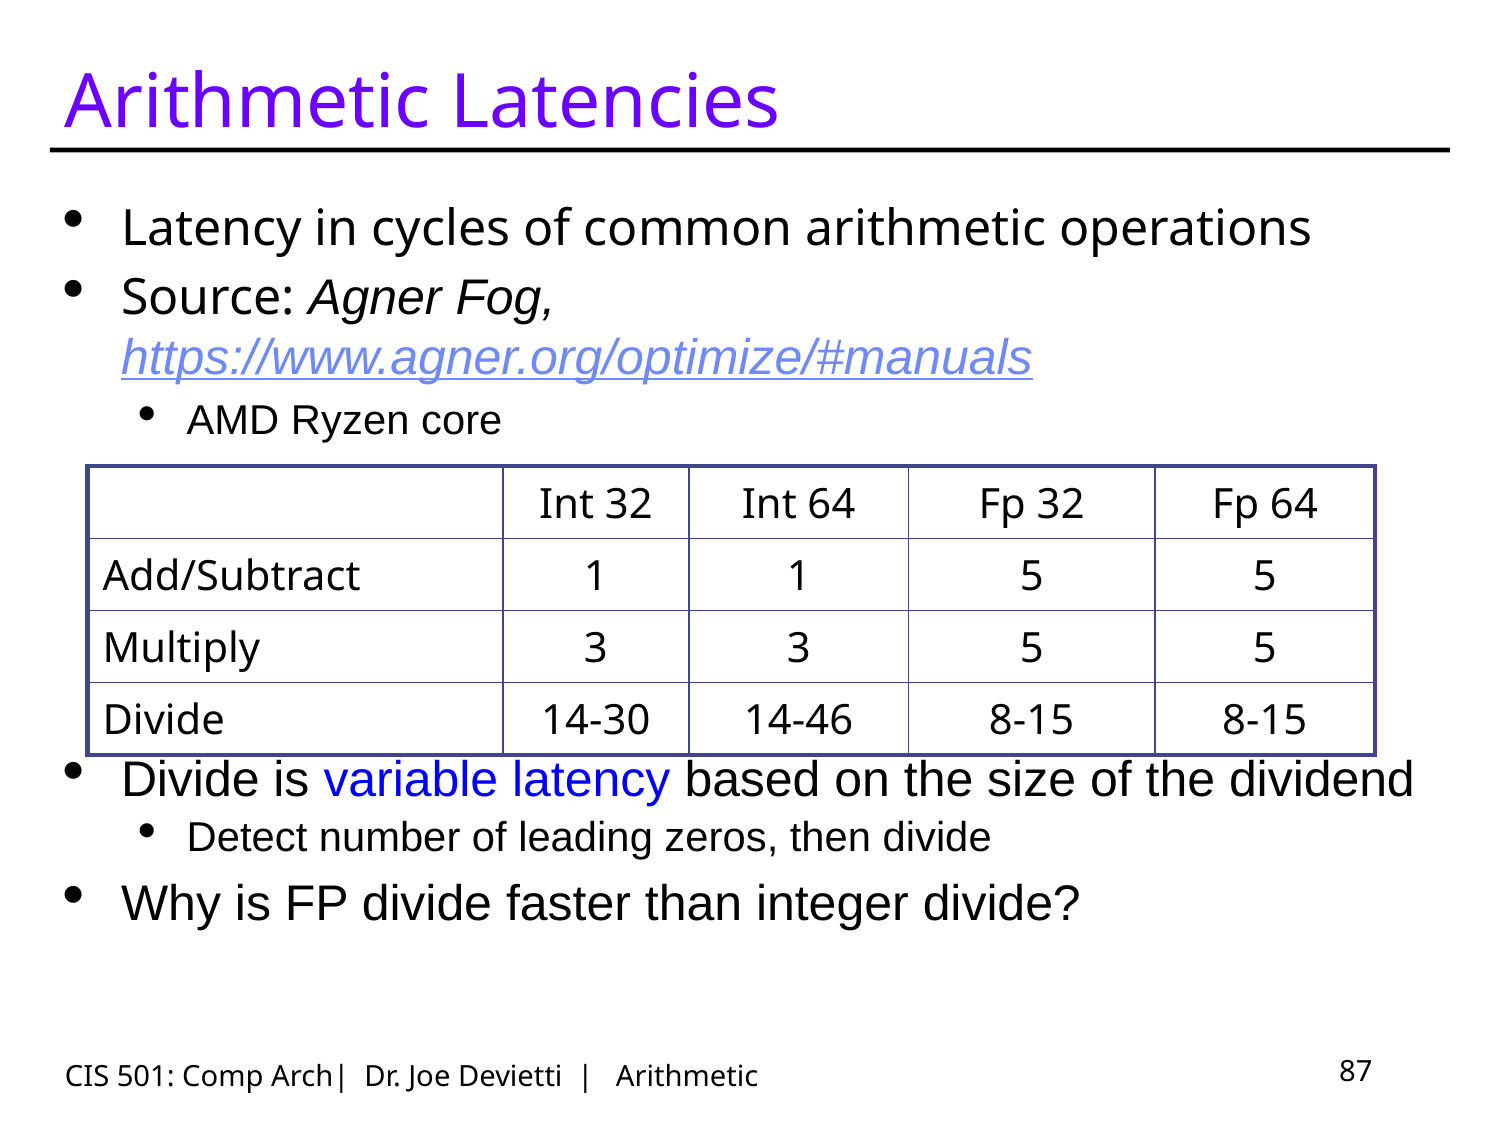

Arithmetic Latencies
Latency in cycles of common arithmetic operations
Source: Agner Fog, https://www.agner.org/optimize/#manuals
AMD Ryzen core
Divide is variable latency based on the size of the dividend
Detect number of leading zeros, then divide
Why is FP divide faster than integer divide?
| | Int 32 | Int 64 | Fp 32 | Fp 64 |
| --- | --- | --- | --- | --- |
| Add/Subtract | 1 | 1 | 5 | 5 |
| Multiply | 3 | 3 | 5 | 5 |
| Divide | 14-30 | 14-46 | 8-15 | 8-15 |
CIS 501: Comp Arch| Dr. Joe Devietti | Arithmetic